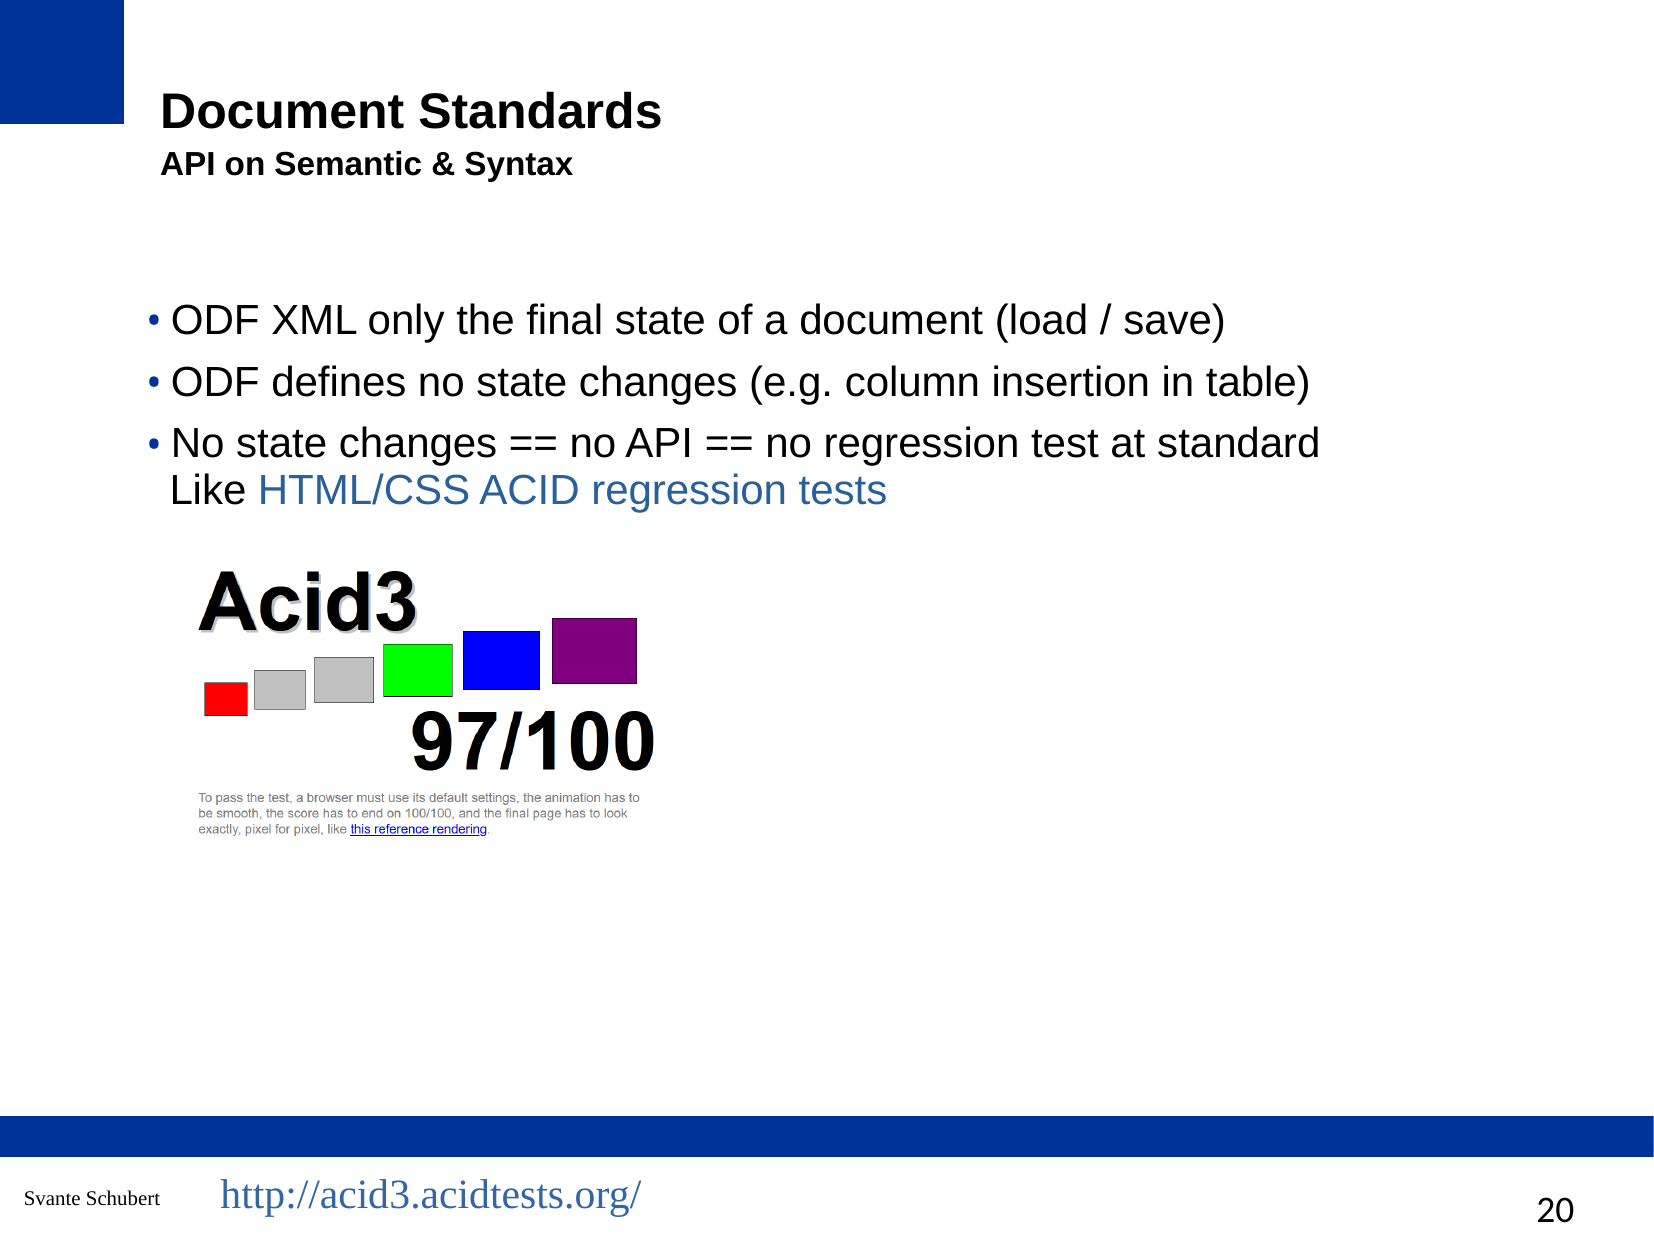

Document Standards
API on Semantic & Syntax
# ODF XML only the final state of a document (load / save)
 ODF defines no state changes (e.g. column insertion in table)
 No state changes == no API == no regression test at standard
 Like HTML/CSS ACID regression tests
 Are such interoperable API / Tests / Macros desired?
 Remember Change Tracking becomes easier after defining Changes!
http://acid3.acidtests.org/
Svante Schubert